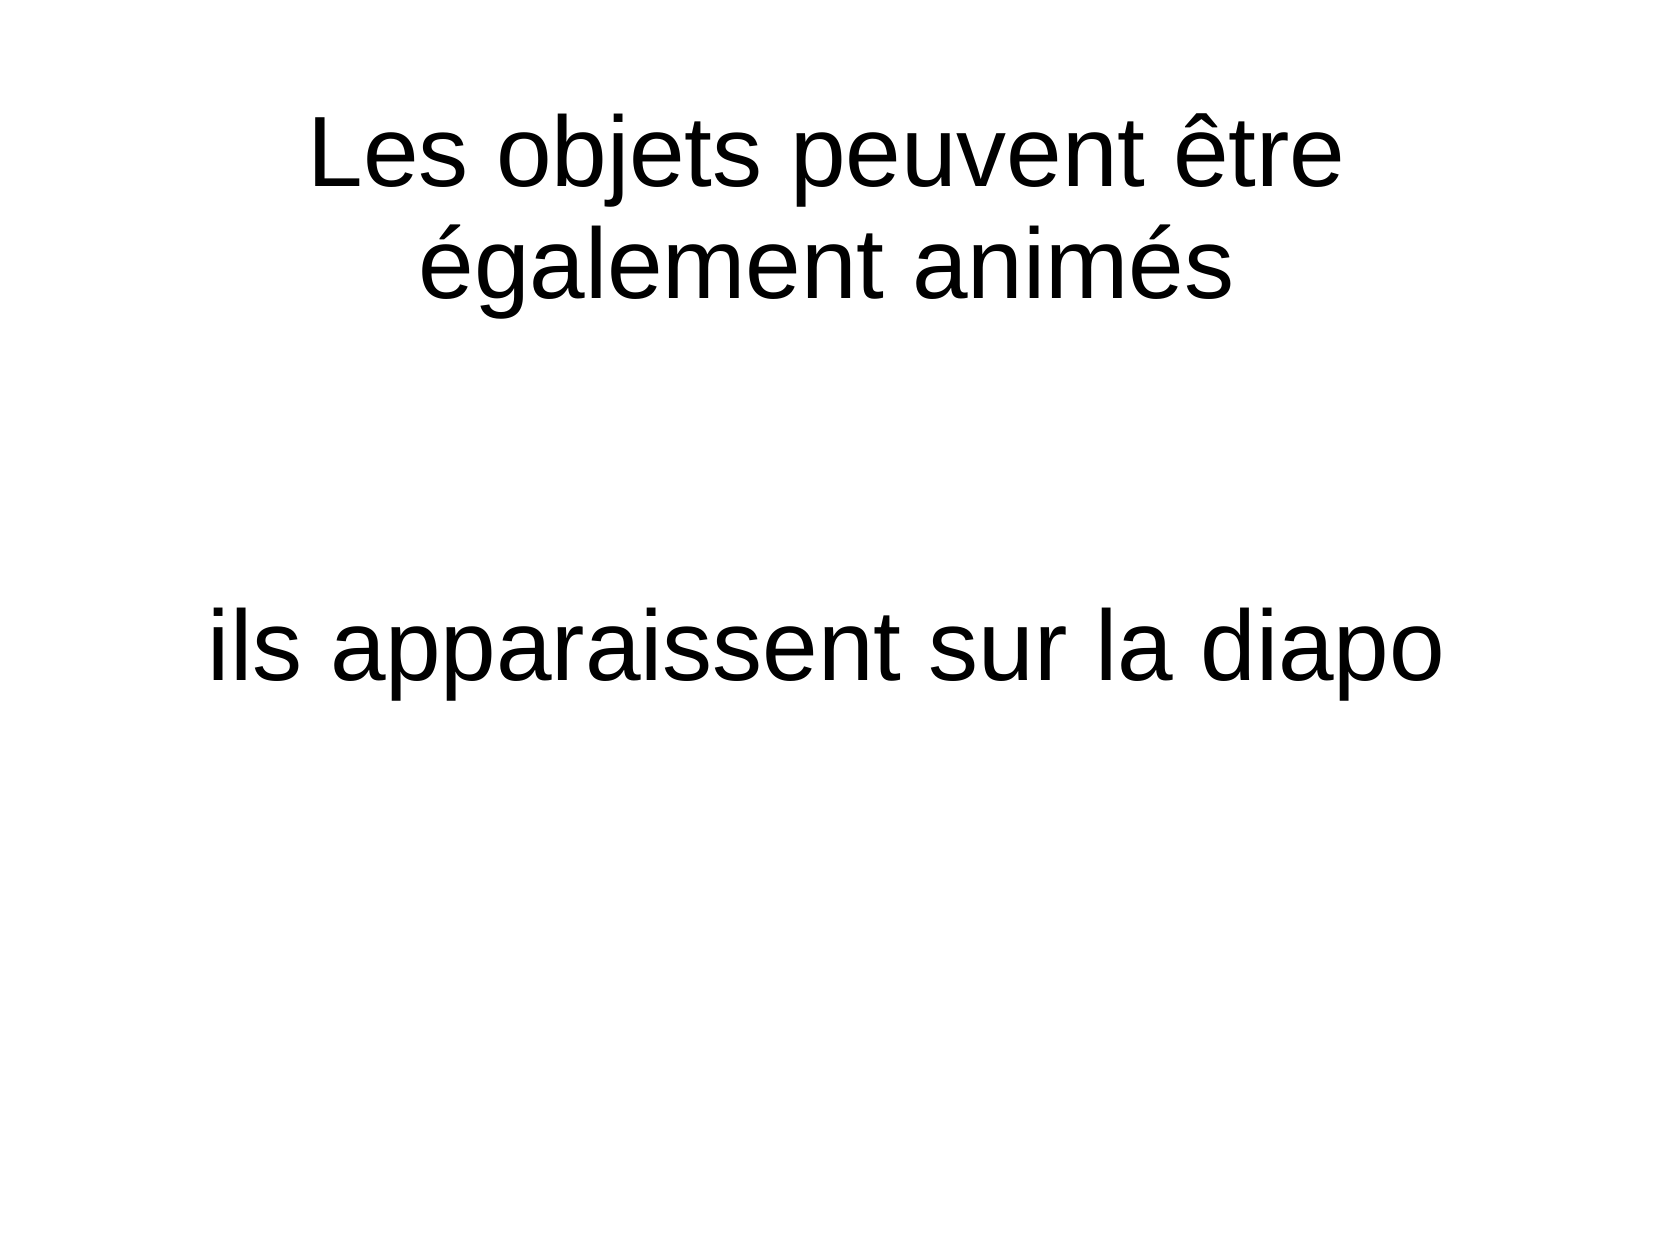

Les objets peuvent être également animés
ils apparaissent sur la diapo